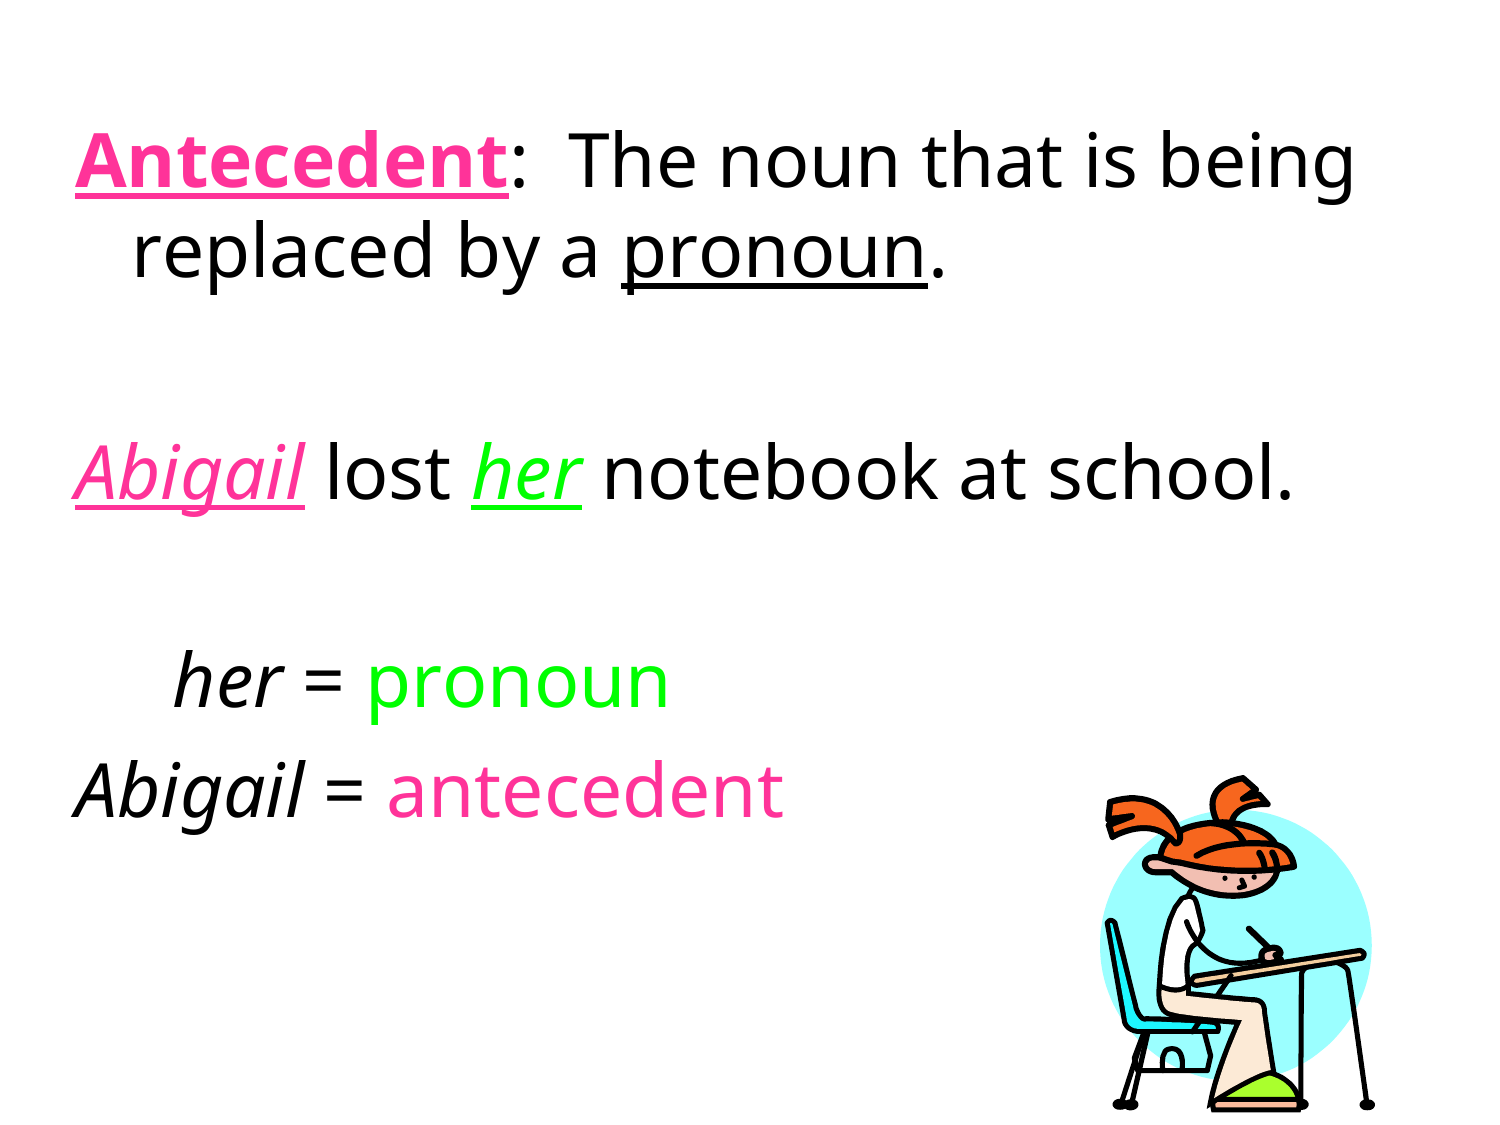

Antecedents
Antecedent: The noun that is being replaced by a pronoun.
Abigail lost her notebook at school.
 her = pronoun
Abigail = antecedent